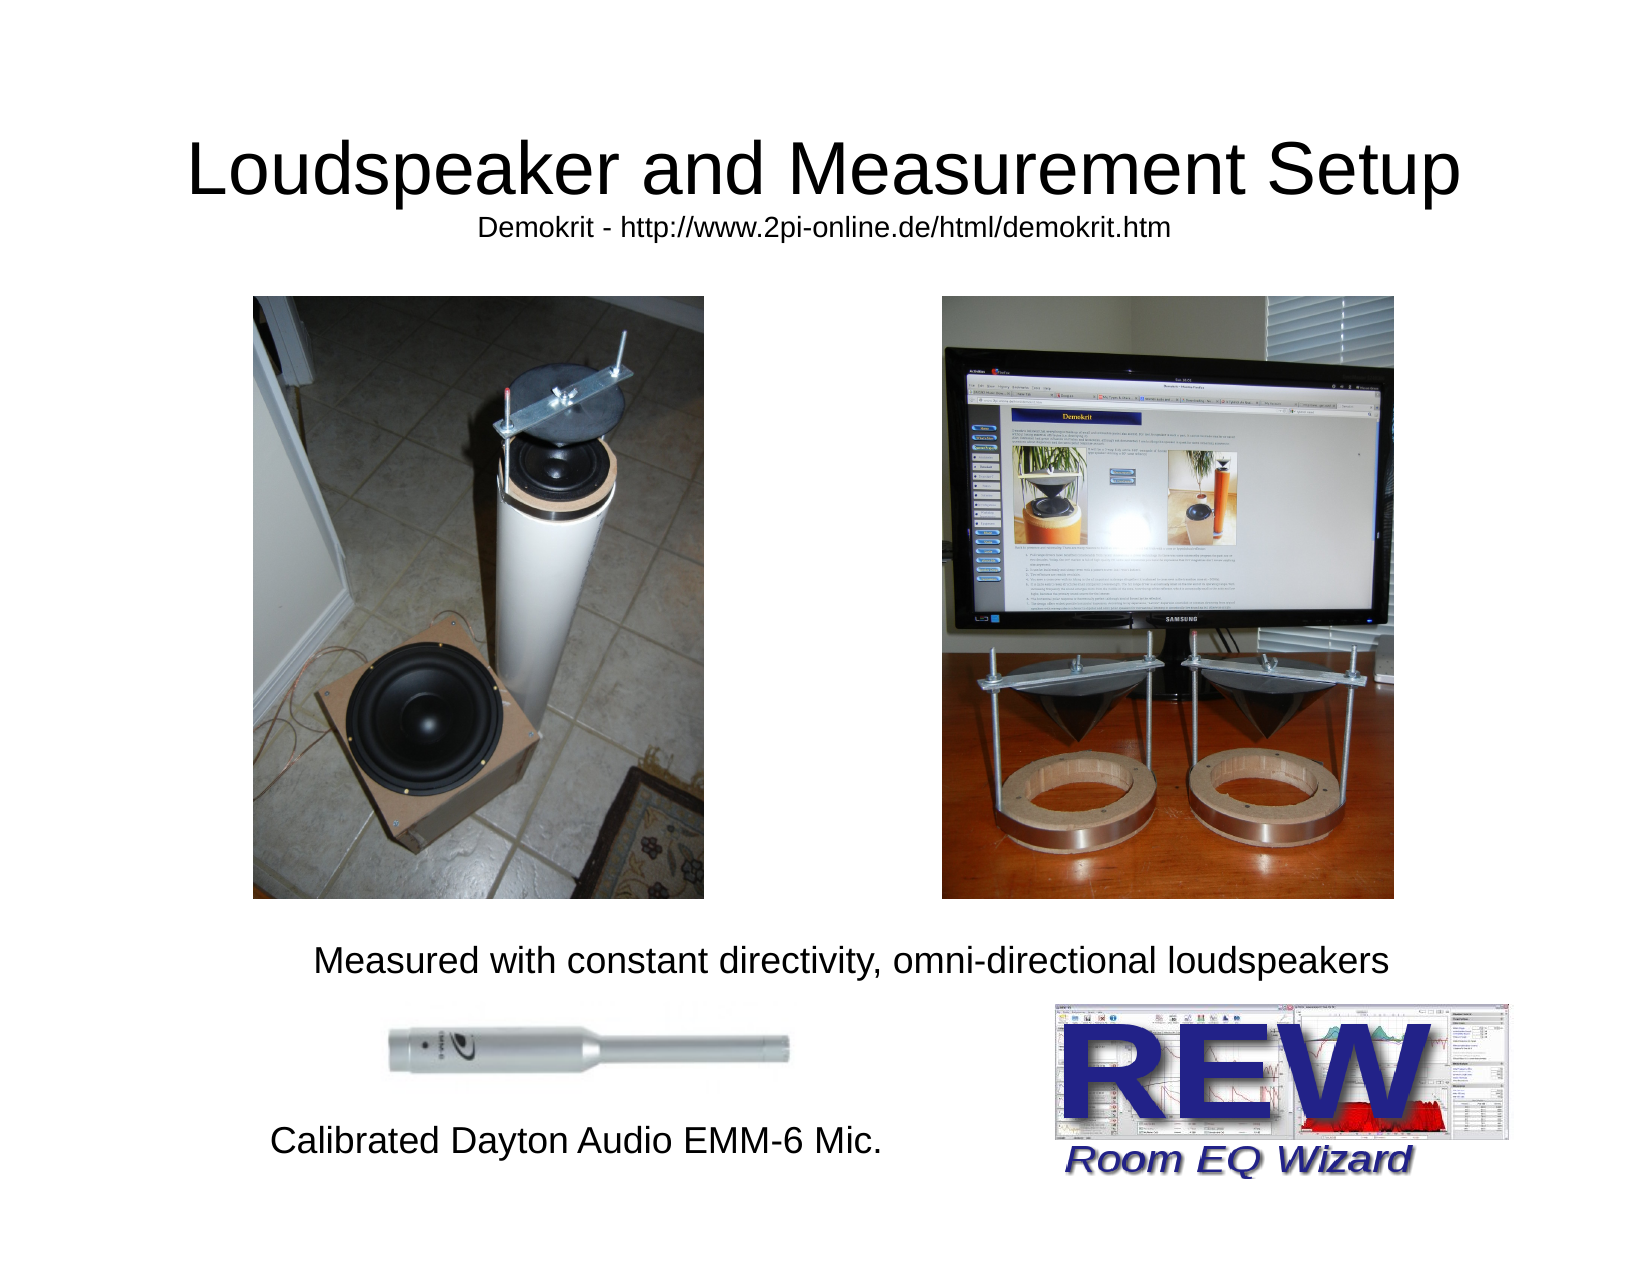

# Loudspeaker and Measurement Setup Demokrit - http://www.2pi-online.de/html/demokrit.htm
Measured with constant directivity, omni-directional loudspeakers
Calibrated Dayton Audio EMM-6 Mic.